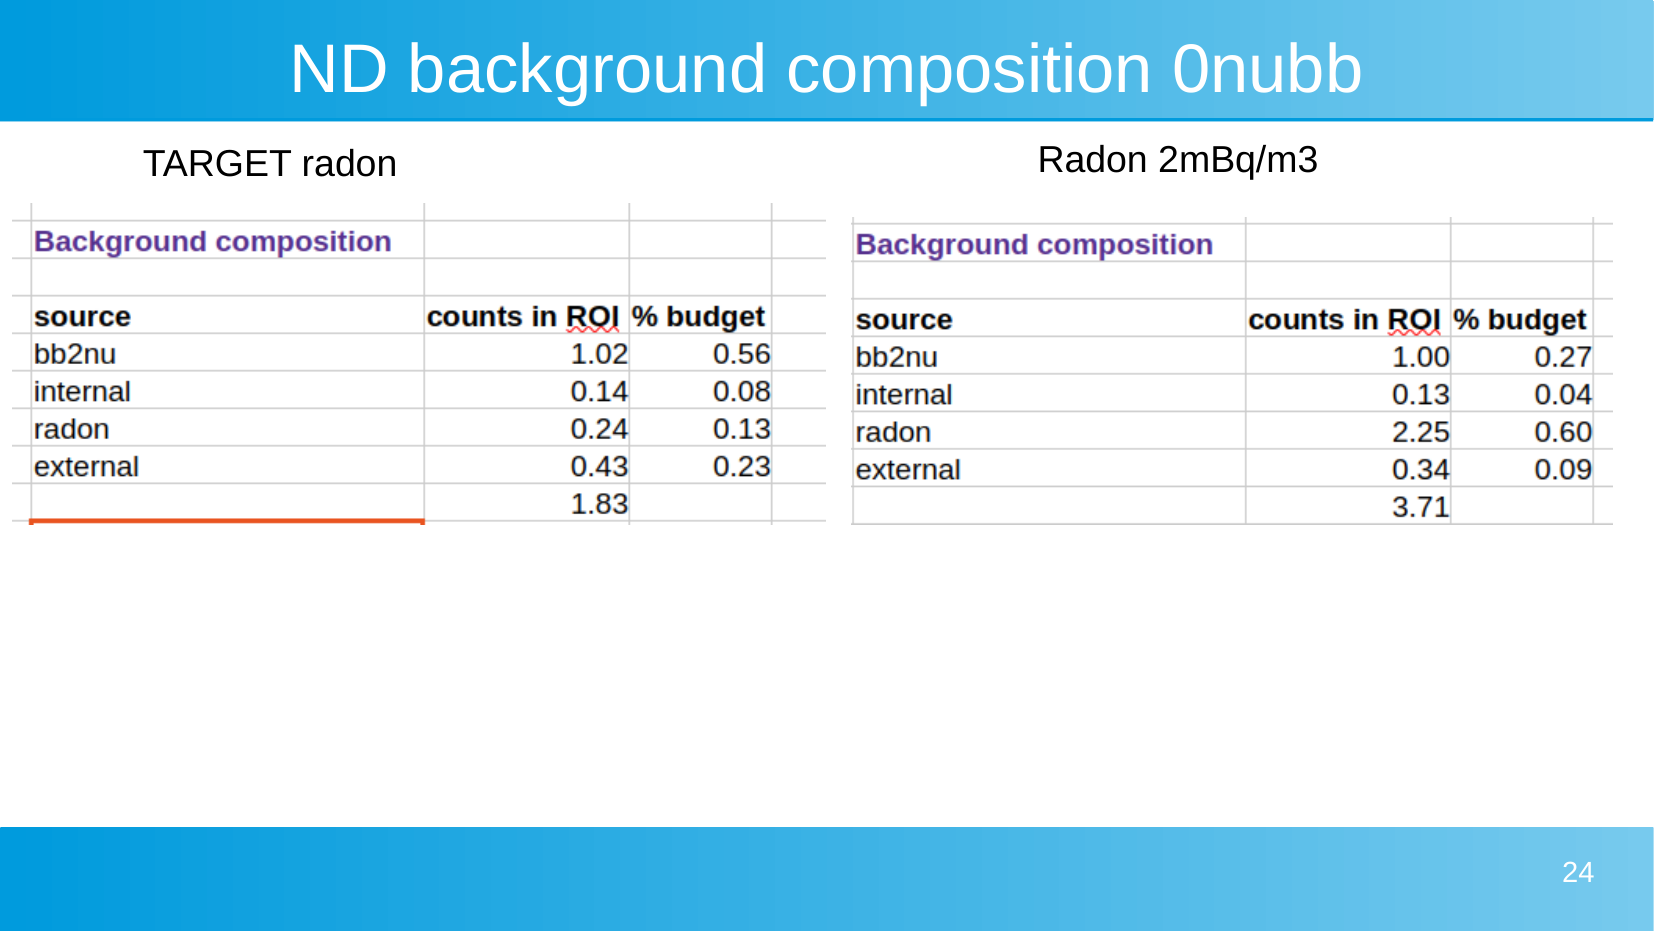

# ND background composition 0nubb
 Radon 2mBq/m3
TARGET radon
24